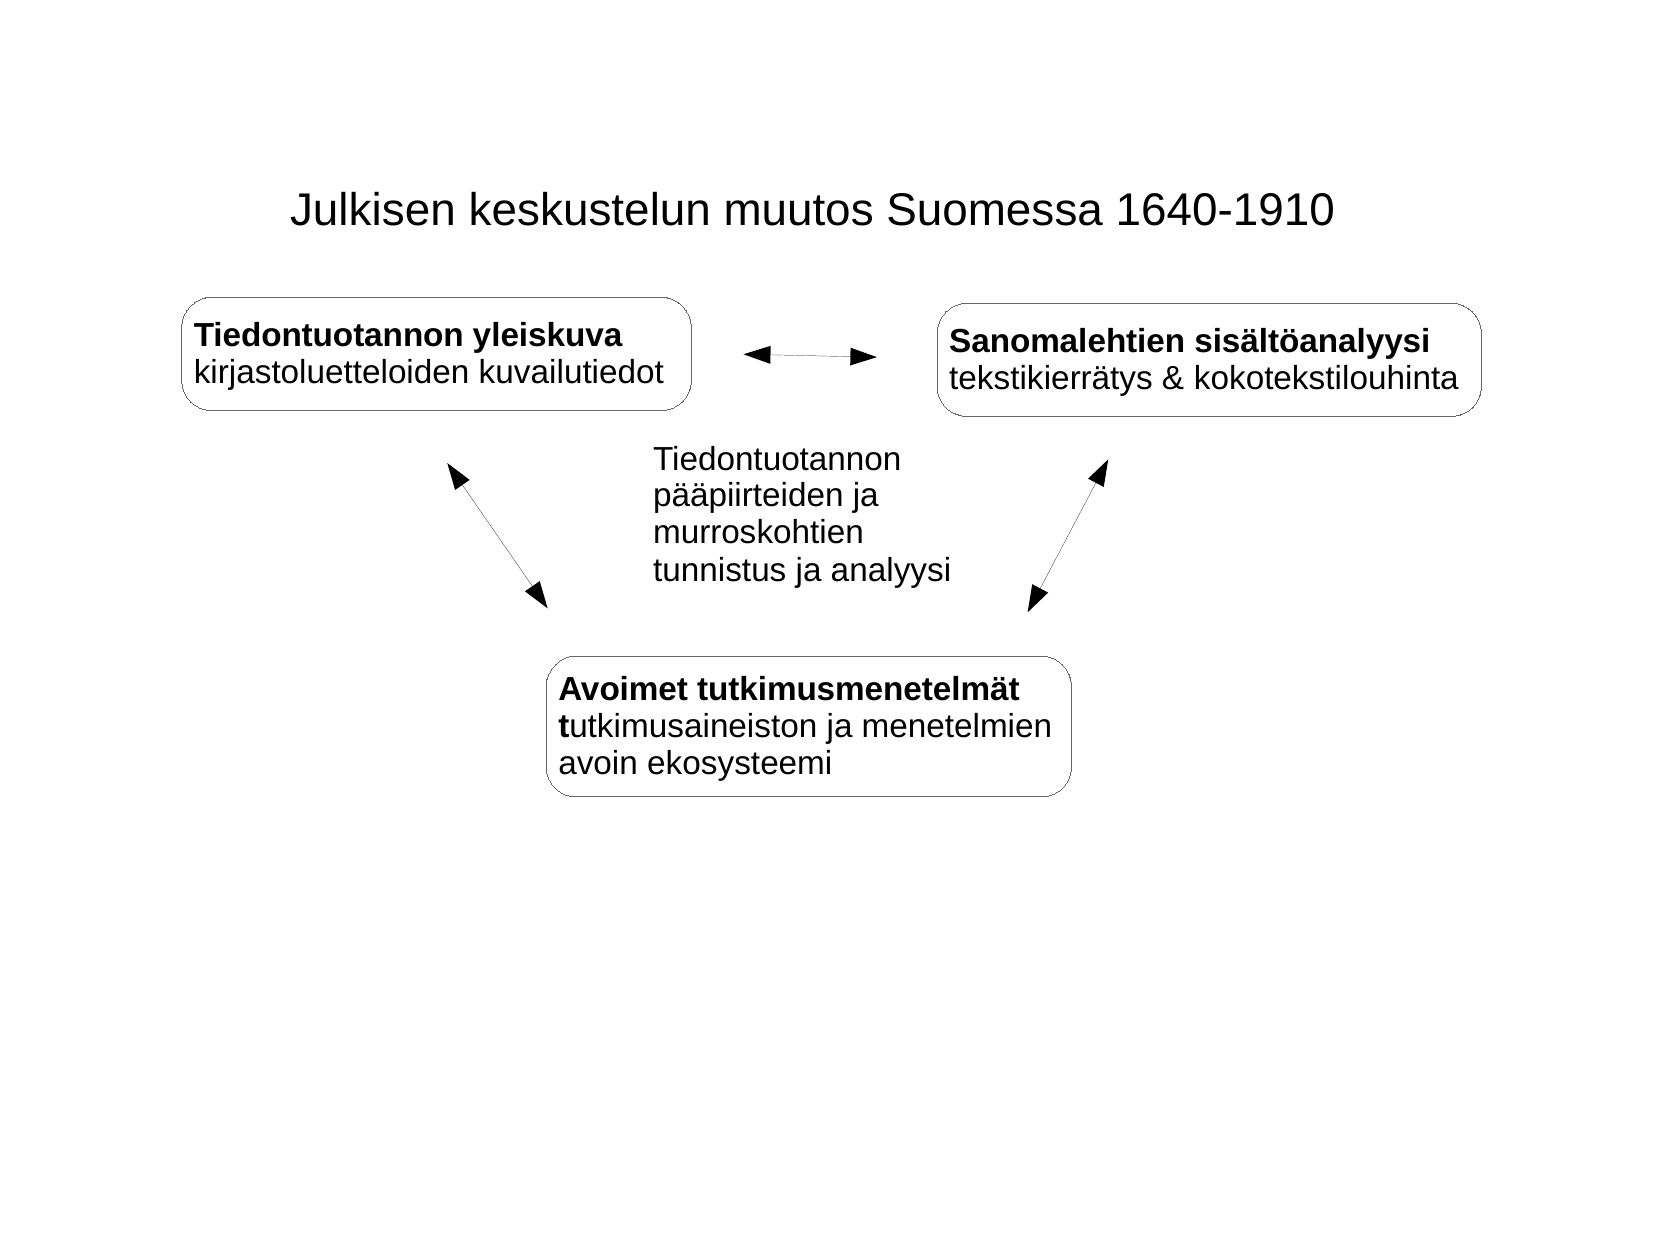

# Julkisen keskustelun muutos Suomessa 1640-1910
Tiedontuotannon yleiskuva kirjastoluetteloiden kuvailutiedot
Sanomalehtien sisältöanalyysi
tekstikierrätys & kokotekstilouhinta
Tiedontuotannon pääpiirteiden ja murroskohtien tunnistus ja analyysi
Avoimet tutkimusmenetelmät tutkimusaineiston ja menetelmien avoin ekosysteemi